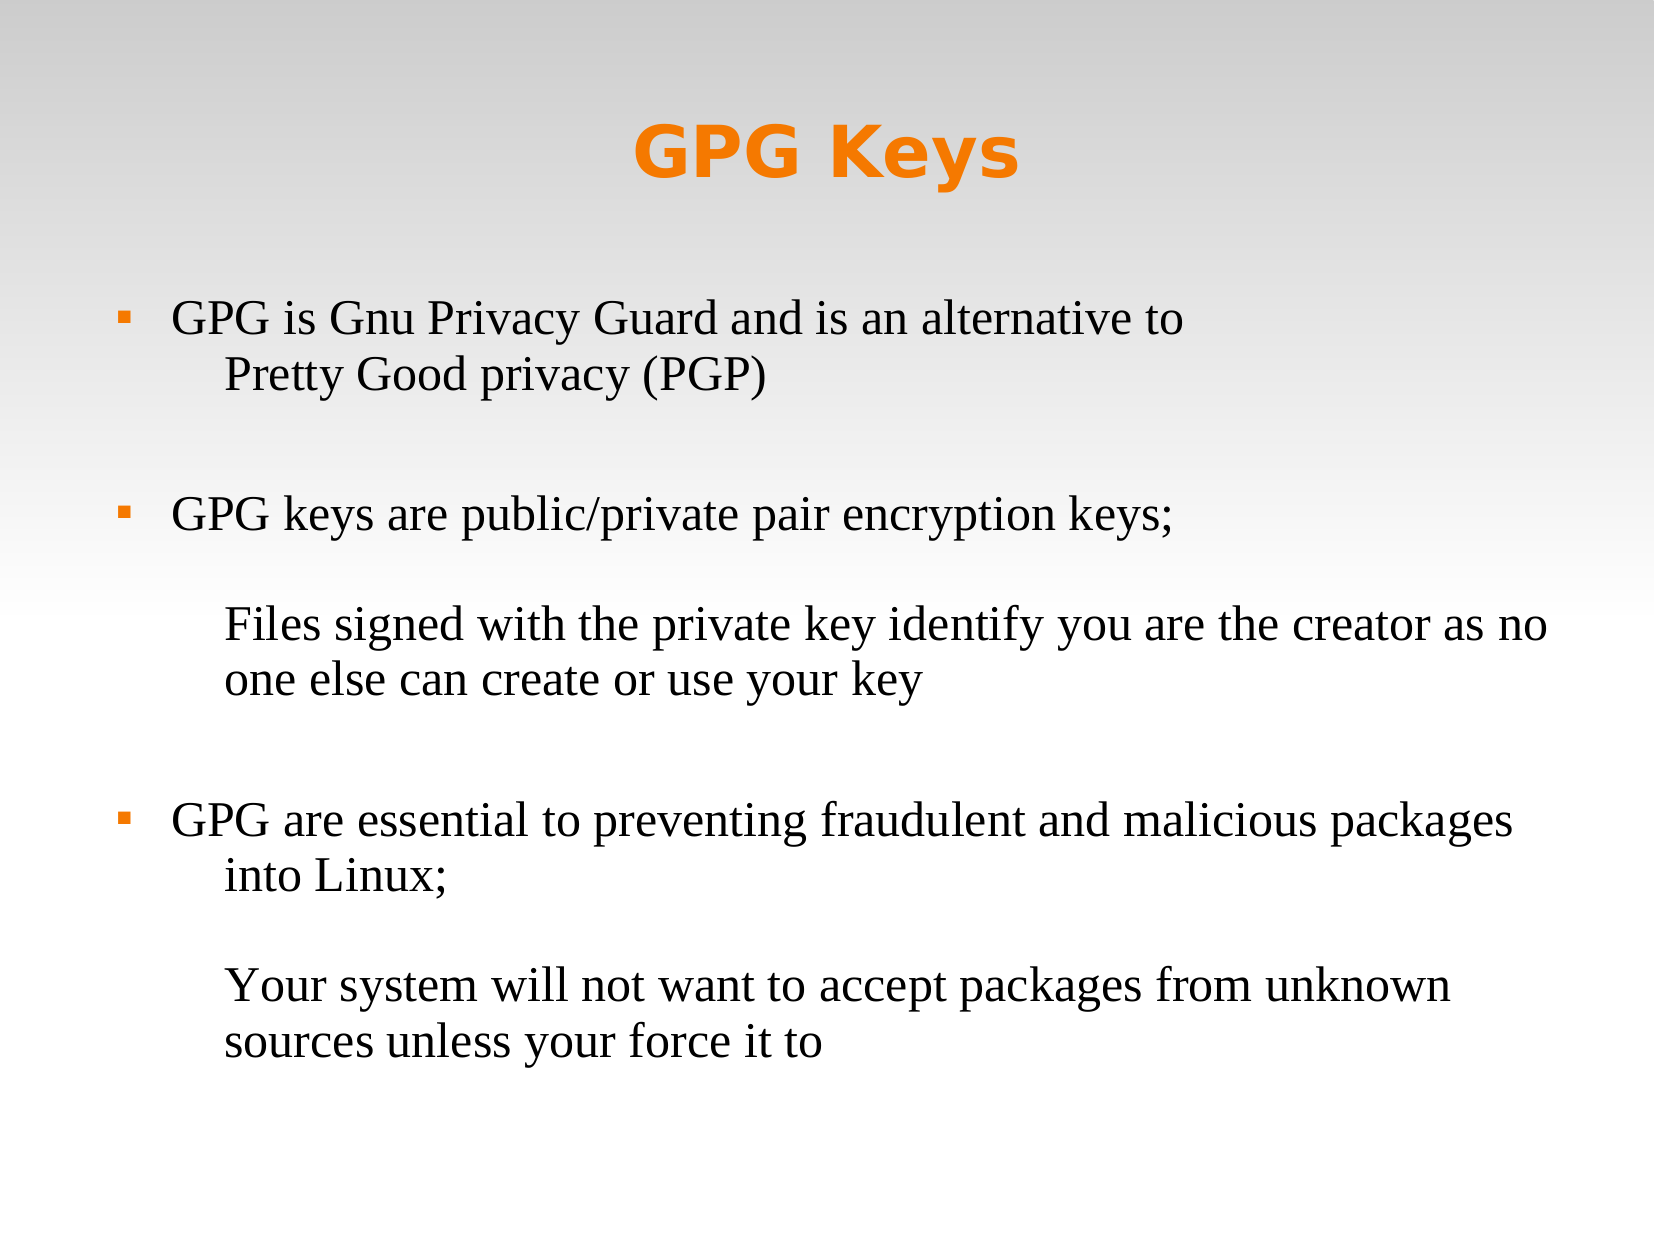

# GPG Keys
GPG is Gnu Privacy Guard and is an alternative to
Pretty Good privacy (PGP)
GPG keys are public/private pair encryption keys;
Files signed with the private key identify you are the creator as no one else can create or use your key
GPG are essential to preventing fraudulent and malicious packages into Linux;
Your system will not want to accept packages from unknown sources unless your force it to